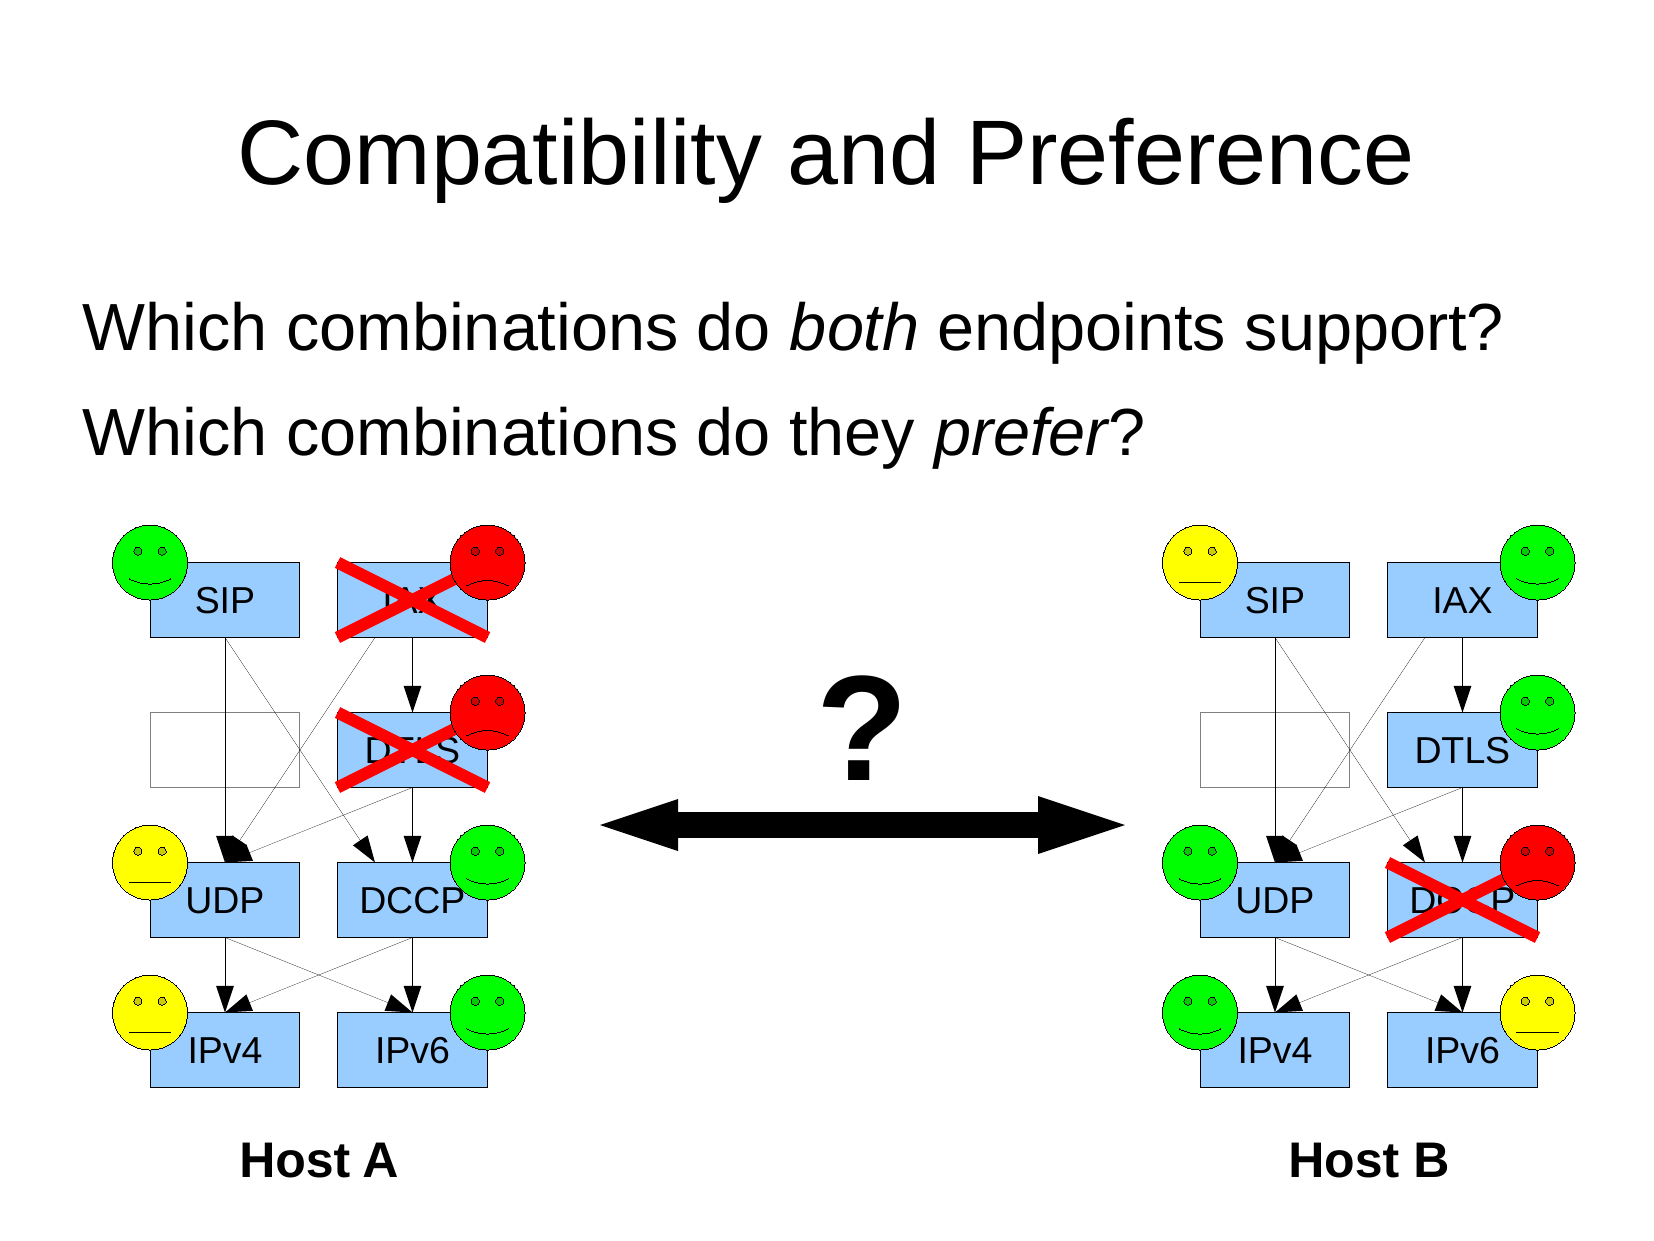

# Compatibility and Preference
Which combinations do both endpoints support?
Which combinations do they prefer?
SIP
IAX
SIP
IAX
?
DTLS
DTLS
UDP
DCCP
UDP
DCCP
IPv4
IPv6
IPv4
IPv6
Host A
Host B